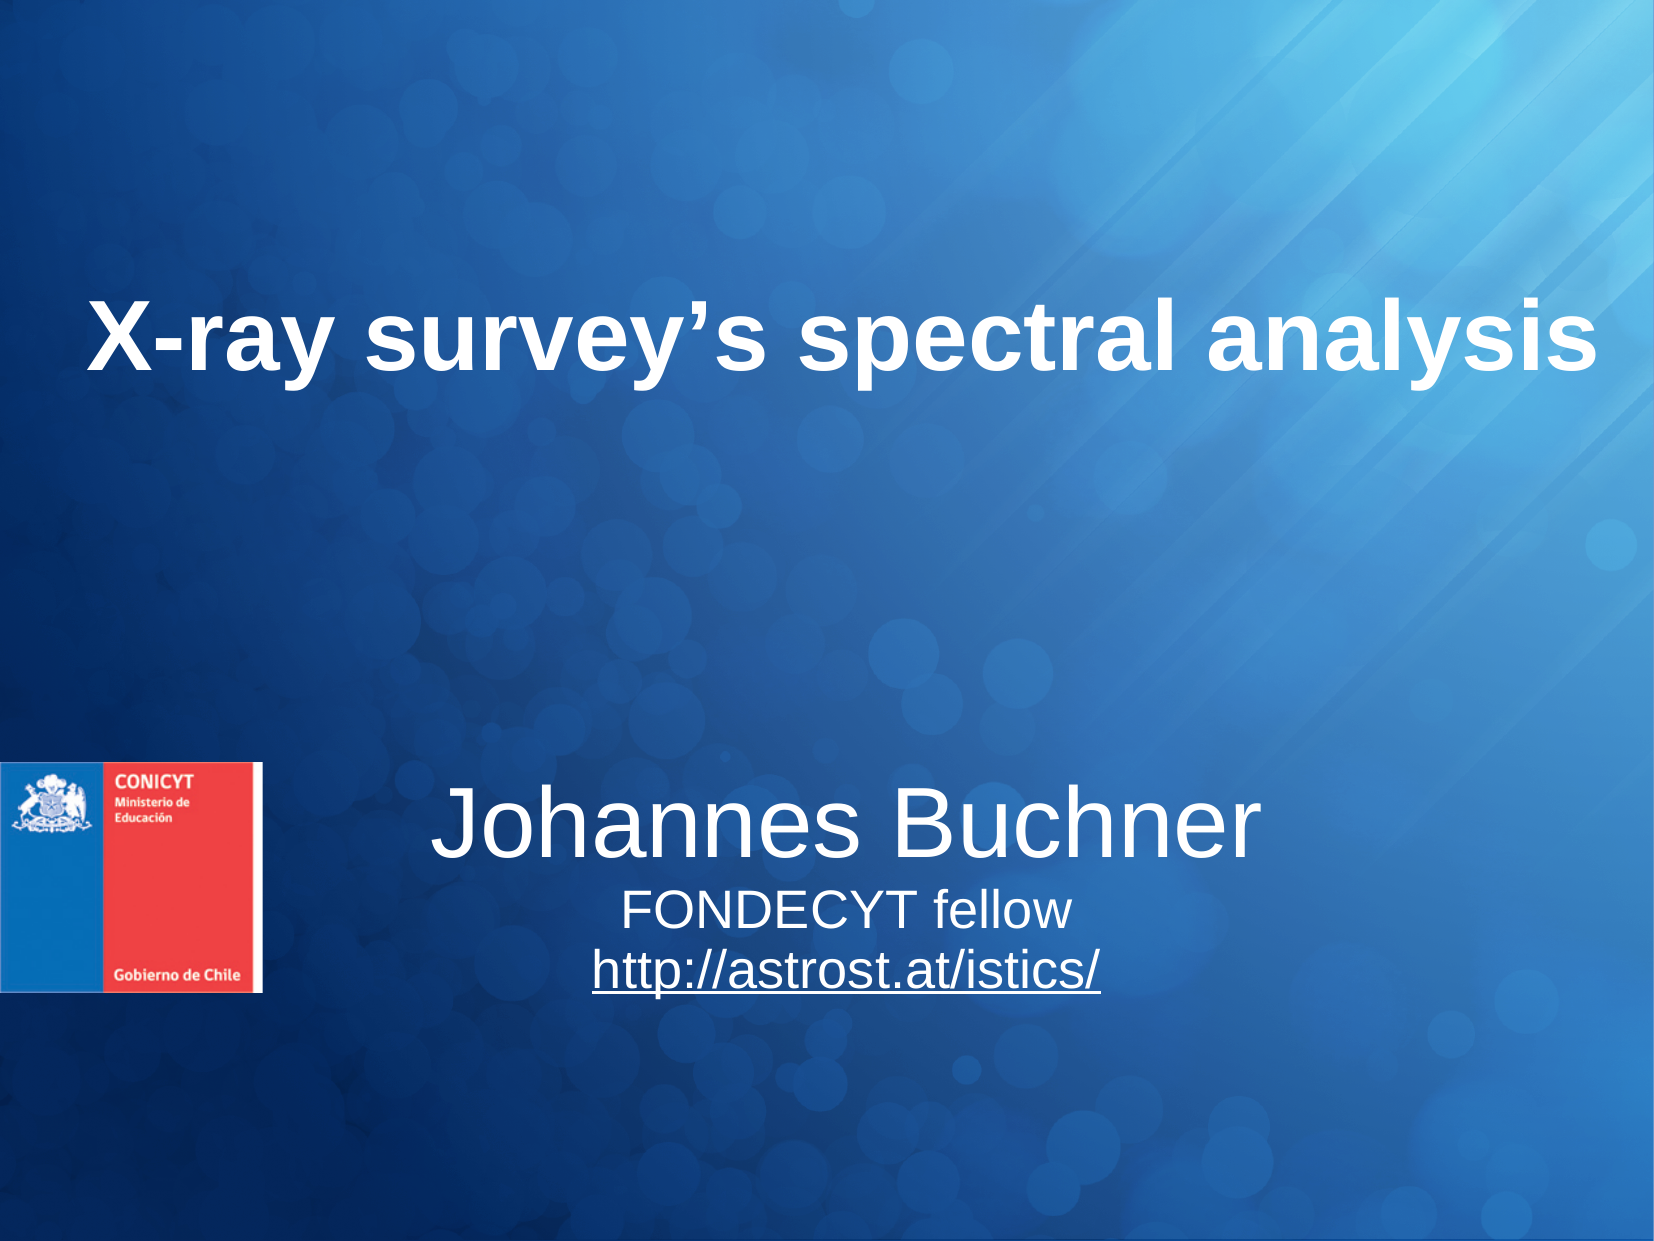

X-ray survey’s spectral analysis
# Johannes Buchner
FONDECYT fellow
http://astrost.at/istics/